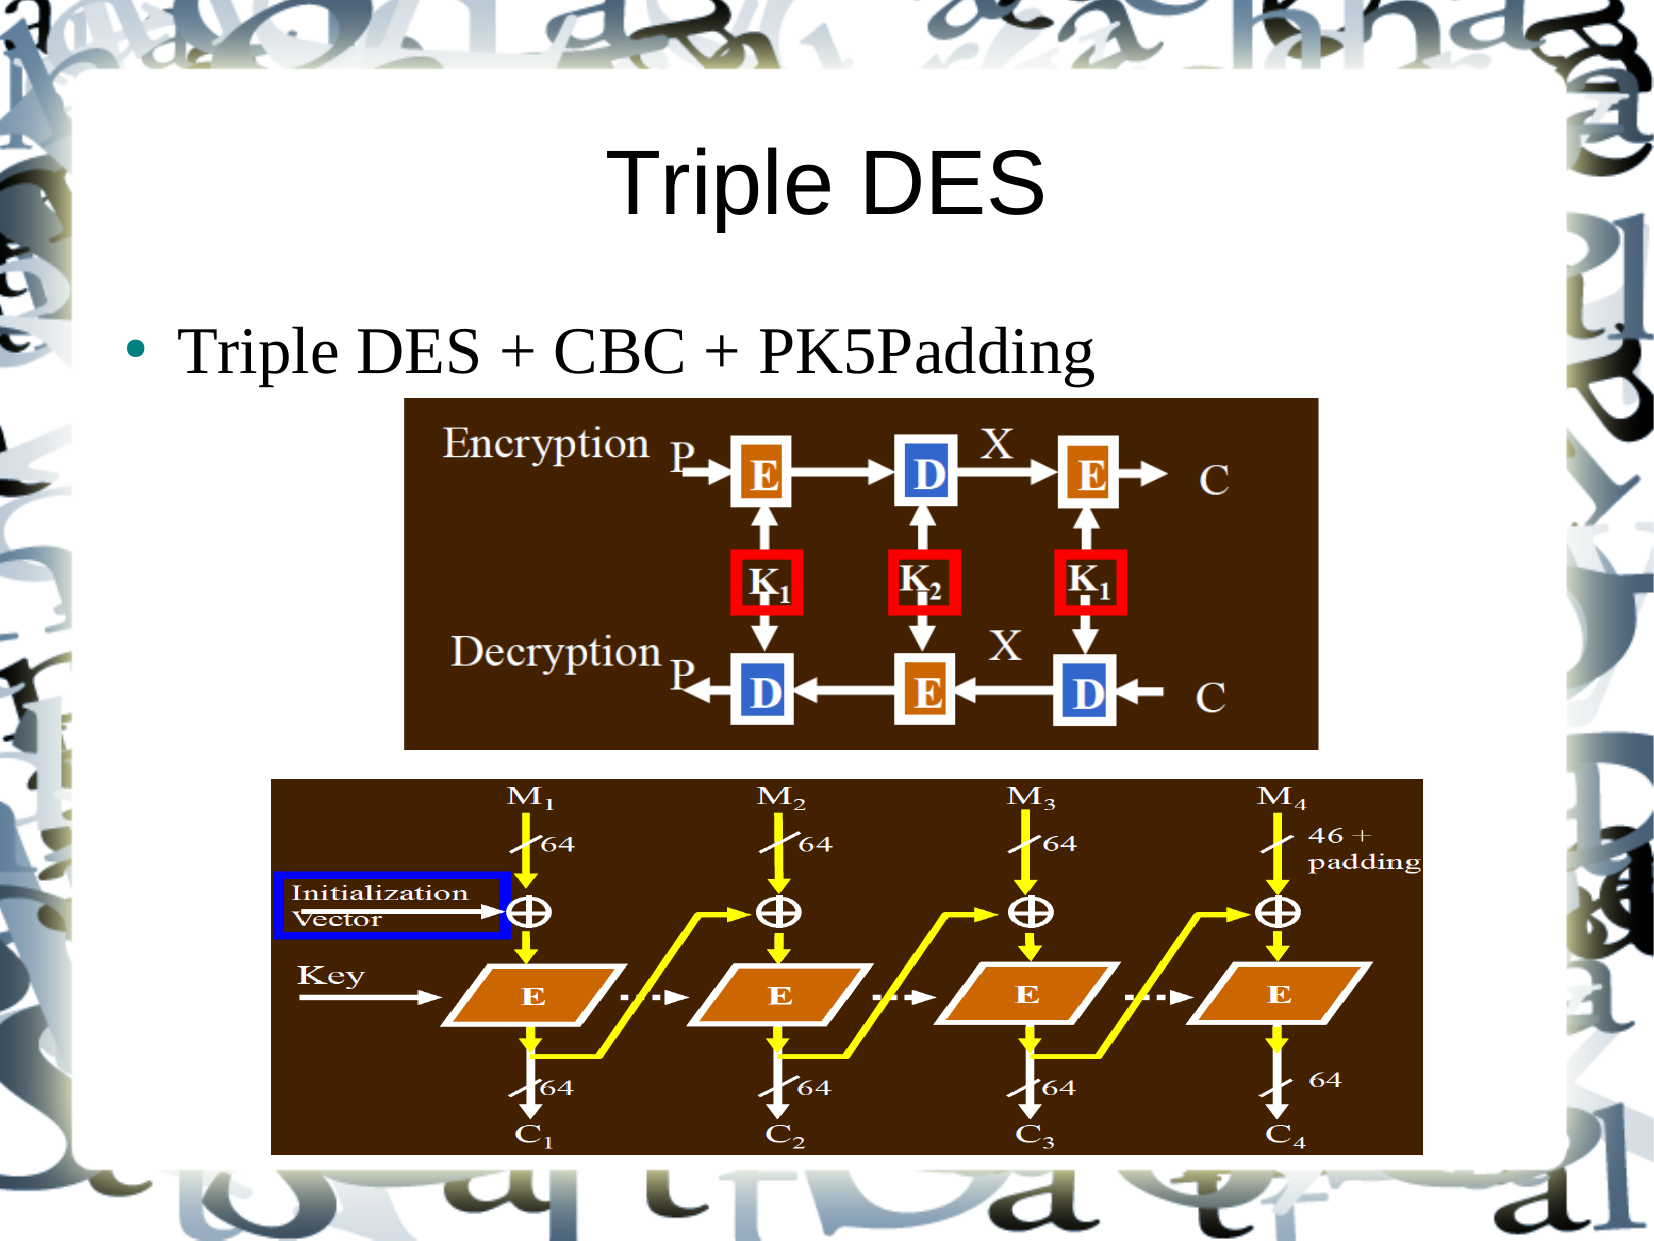

# Triple DES
Triple DES + CBC + PK5Padding